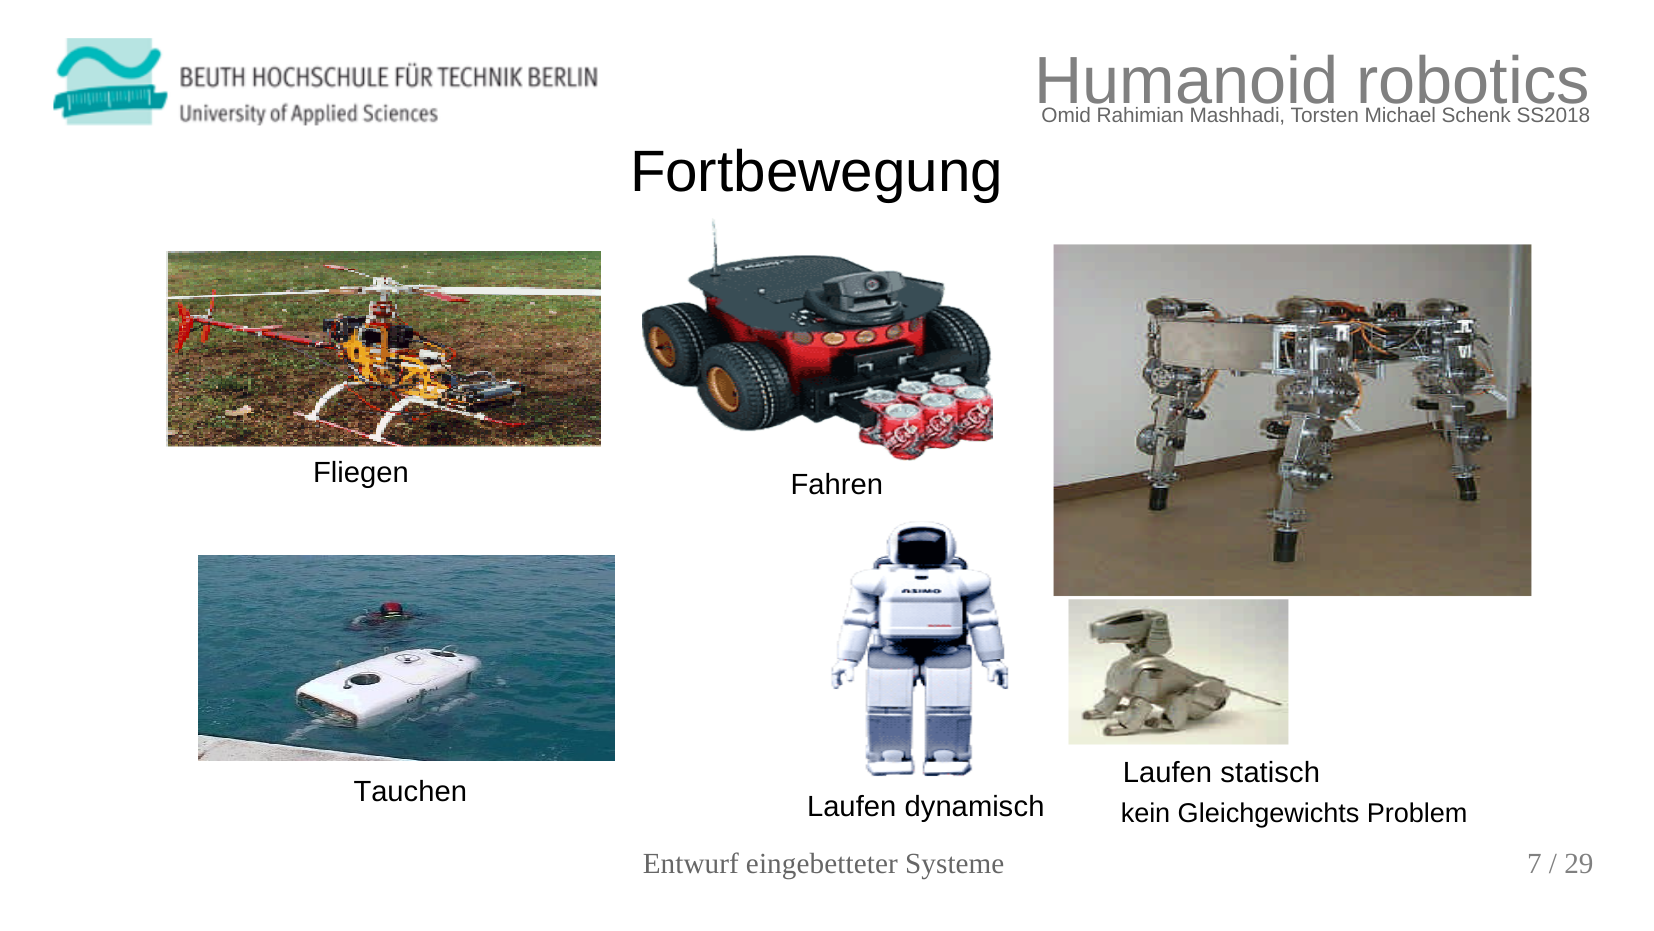

#
Humanoid robotics
Omid Rahimian Mashhadi, Torsten Michael Schenk SS2018
Fortbewegung
Fliegen
Fahren
Laufen statisch
Tauchen
Laufen dynamisch
kein Gleichgewichts Problem
 / 29
Entwurf eingebetteter Systeme
7